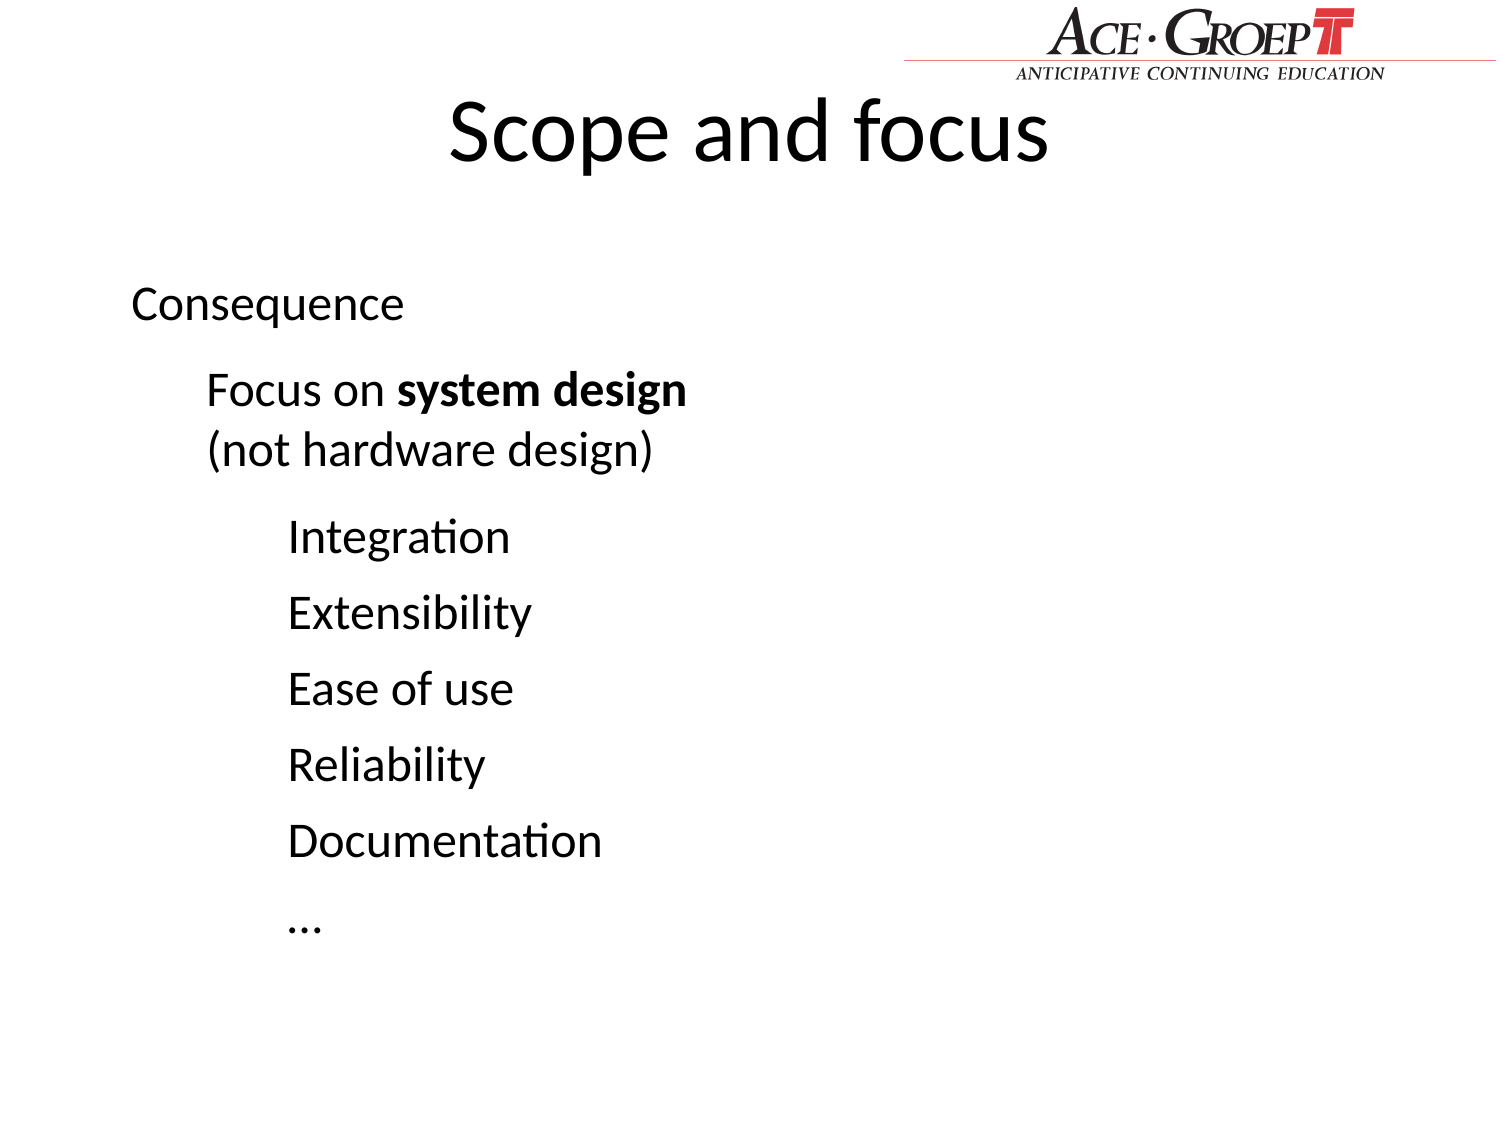

# Scope and focus
Consequence
 	Focus on system design
	(not hardware design)
Integration
Extensibility
Ease of use
Reliability
Documentation
…